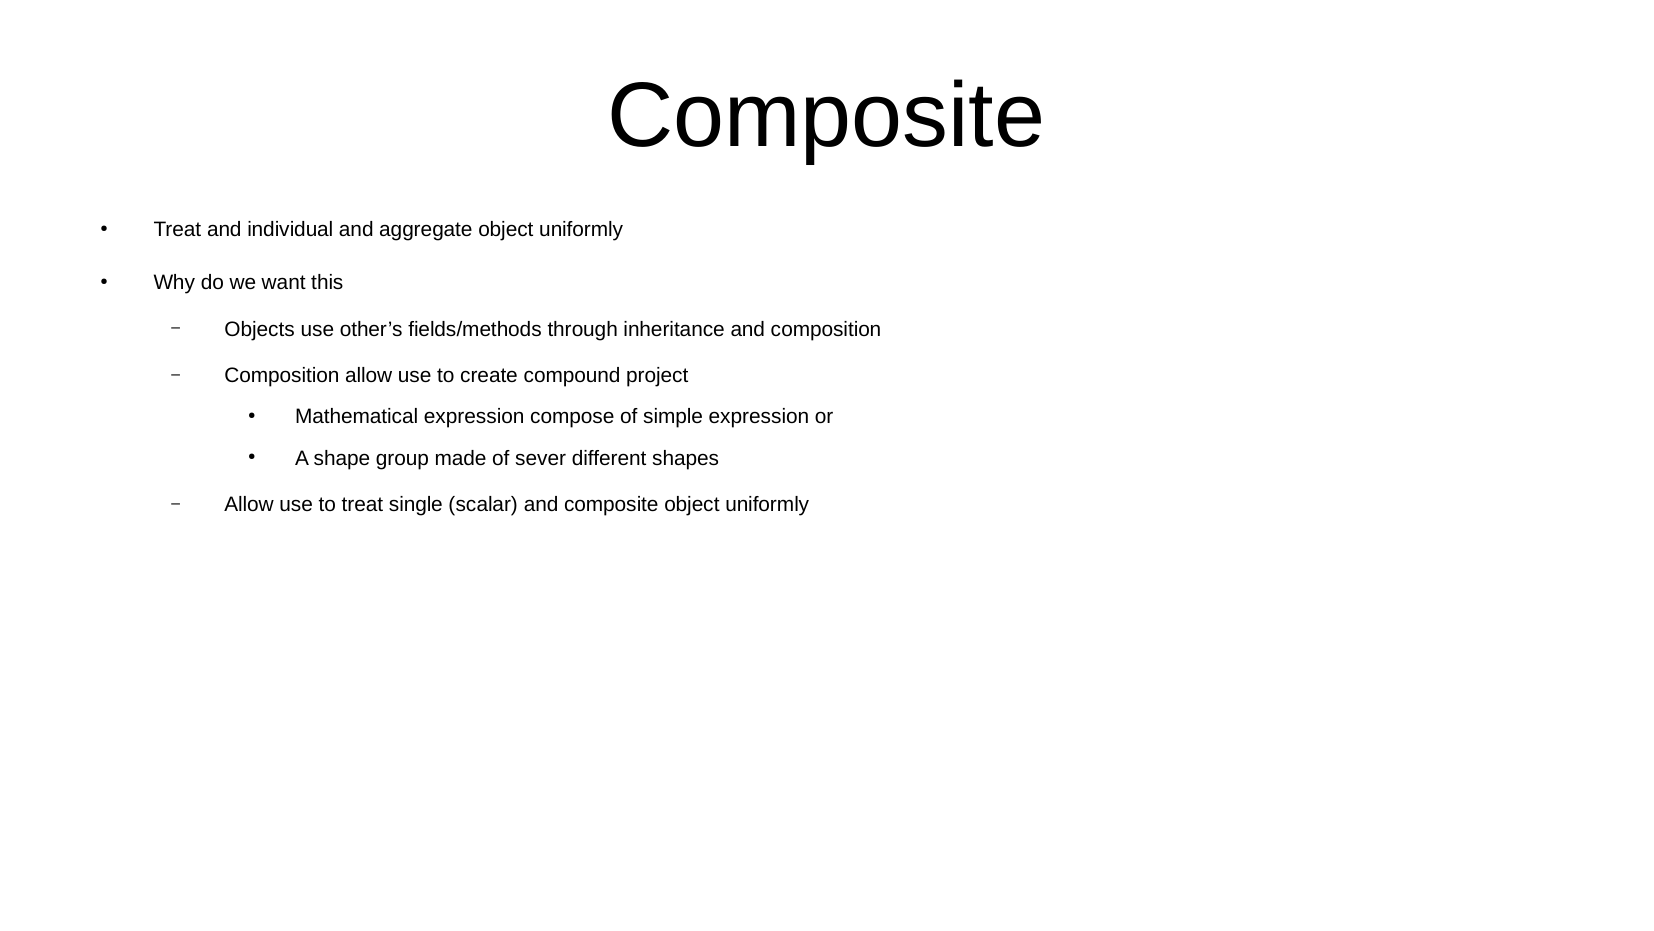

# Composite
Treat and individual and aggregate object uniformly
Why do we want this
Objects use other’s fields/methods through inheritance and composition
Composition allow use to create compound project
Mathematical expression compose of simple expression or
A shape group made of sever different shapes
Allow use to treat single (scalar) and composite object uniformly